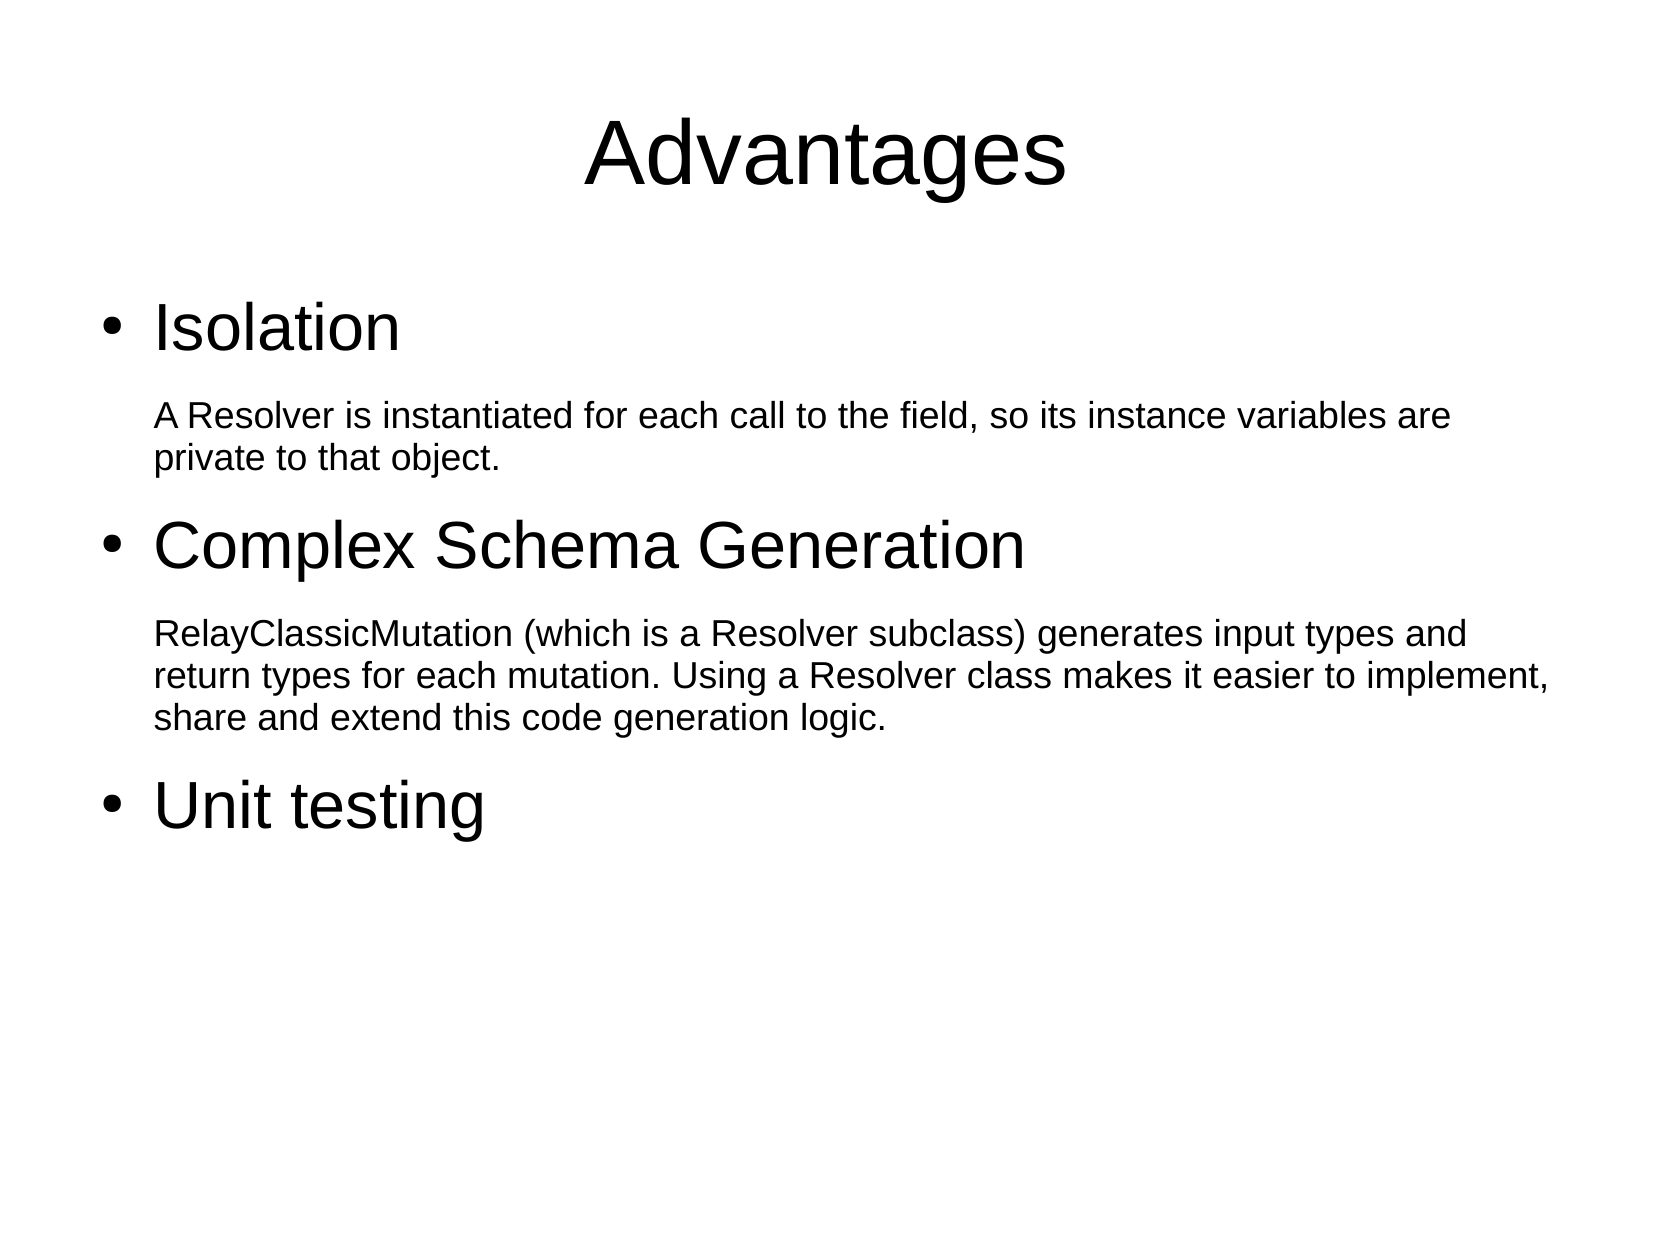

# Advantages
Isolation
A Resolver is instantiated for each call to the field, so its instance variables are private to that object.
Complex Schema Generation
RelayClassicMutation (which is a Resolver subclass) generates input types and return types for each mutation. Using a Resolver class makes it easier to implement, share and extend this code generation logic.
Unit testing